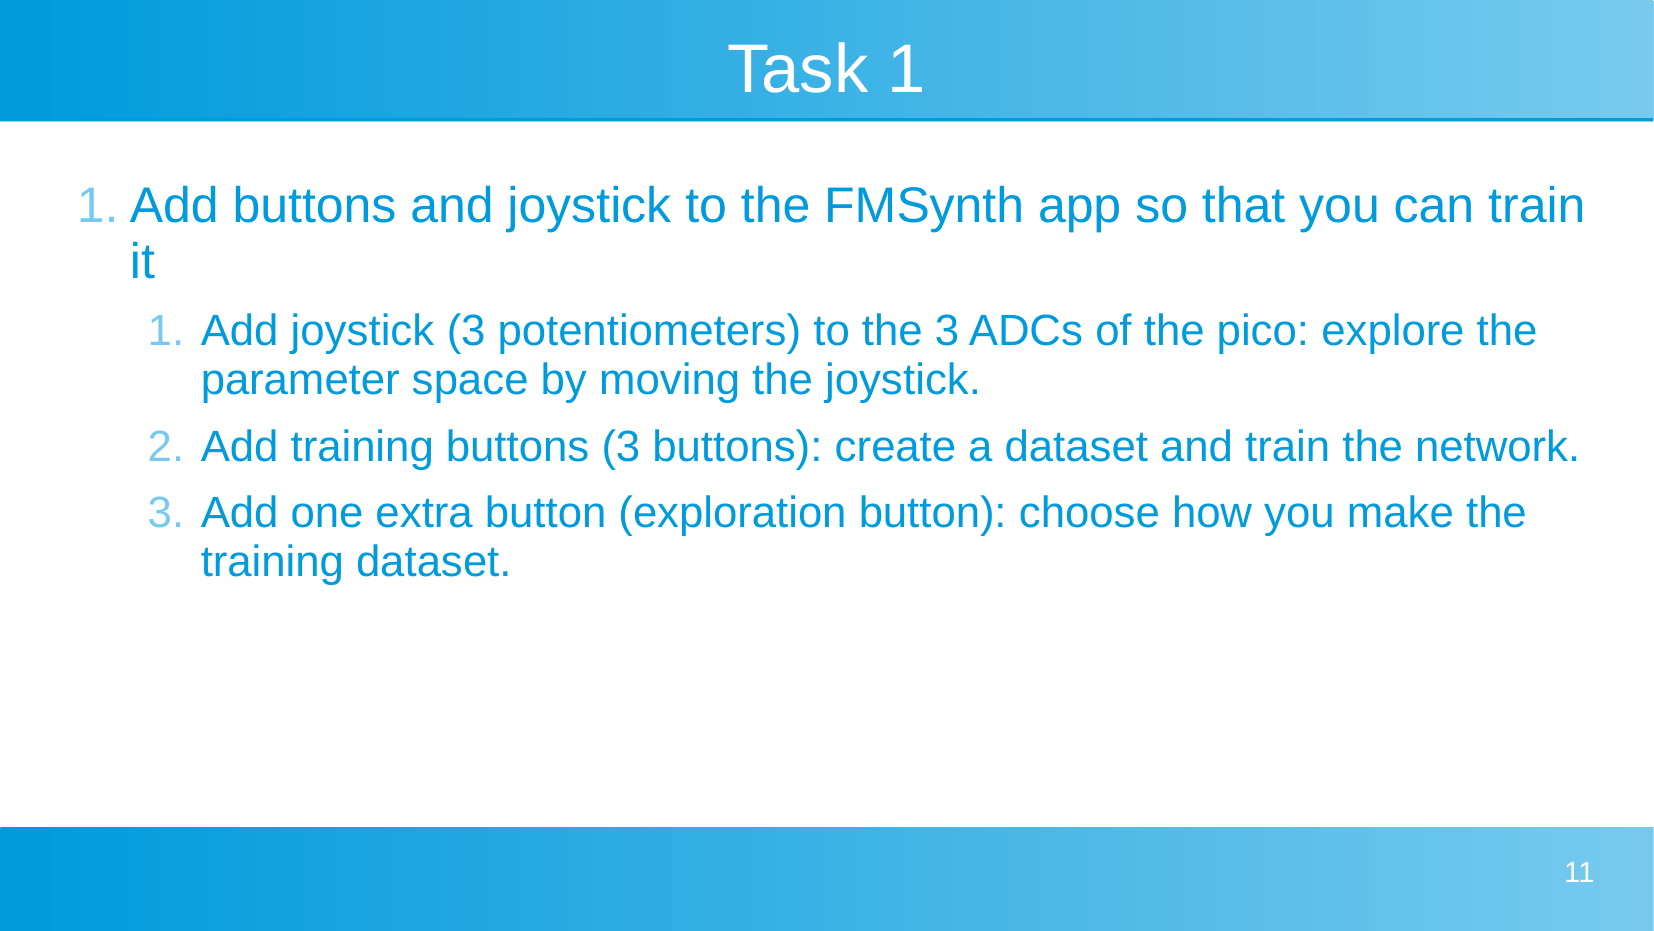

# Task 1
Add buttons and joystick to the FMSynth app so that you can train it
Add joystick (3 potentiometers) to the 3 ADCs of the pico: explore the parameter space by moving the joystick.
Add training buttons (3 buttons): create a dataset and train the network.
Add one extra button (exploration button): choose how you make the training dataset.
11